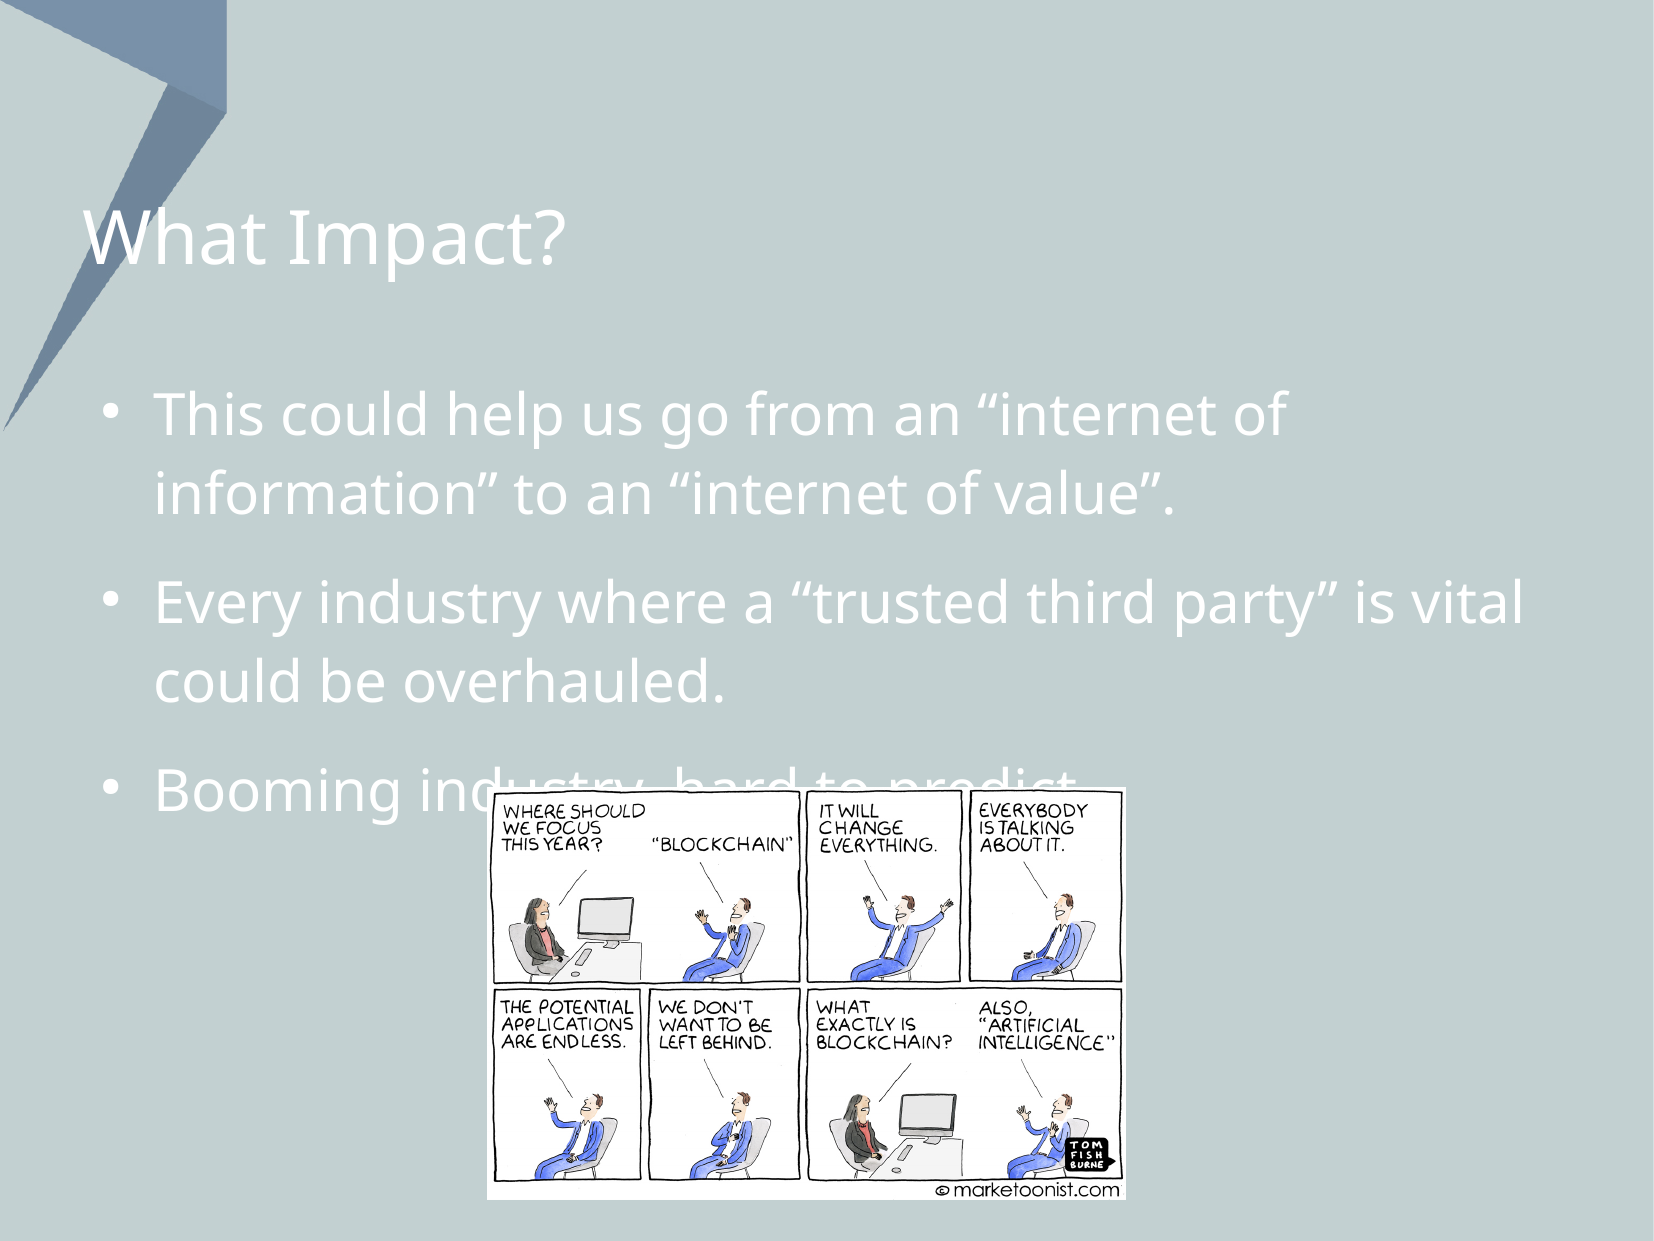

# What Impact?
This could help us go from an “internet of information” to an “internet of value”.
Every industry where a “trusted third party” is vital could be overhauled.
Booming industry, hard to predict.